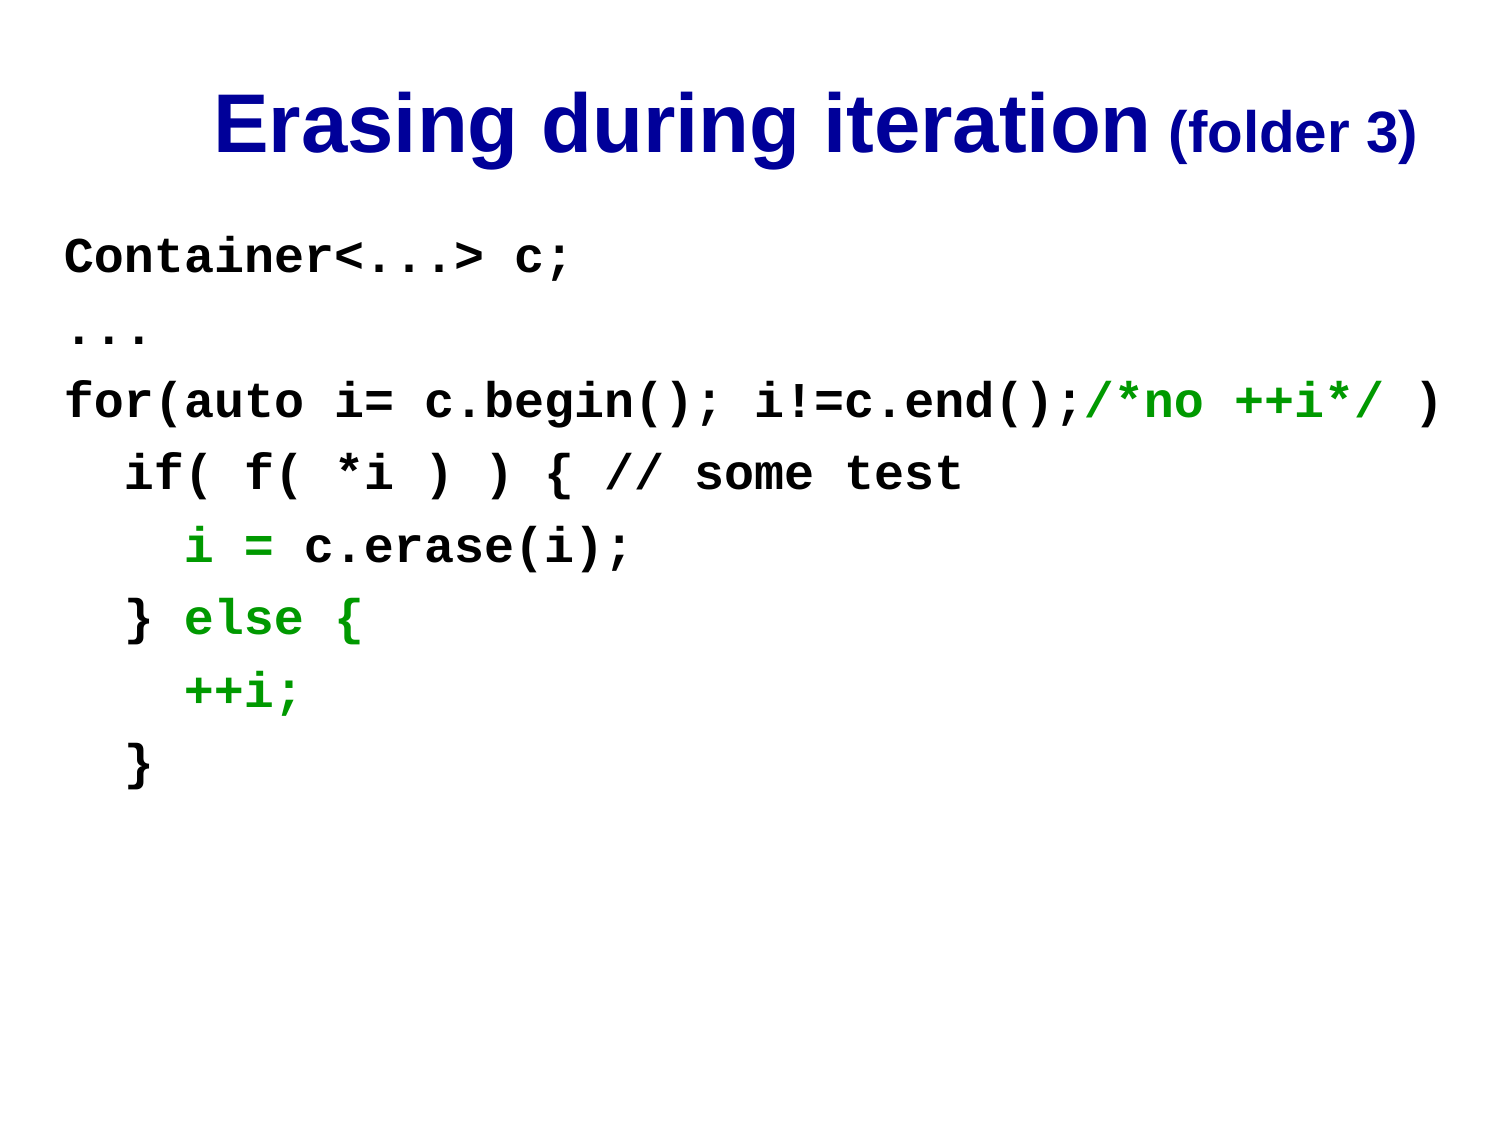

# Erasing during iteration (folder 3)
Container<...> c;
...
for(auto i= c.begin(); i!=c.end();/*no ++i*/ )
 if( f( *i ) ) { // some test
 i = c.erase(i);
 } else {
 ++i;
 }